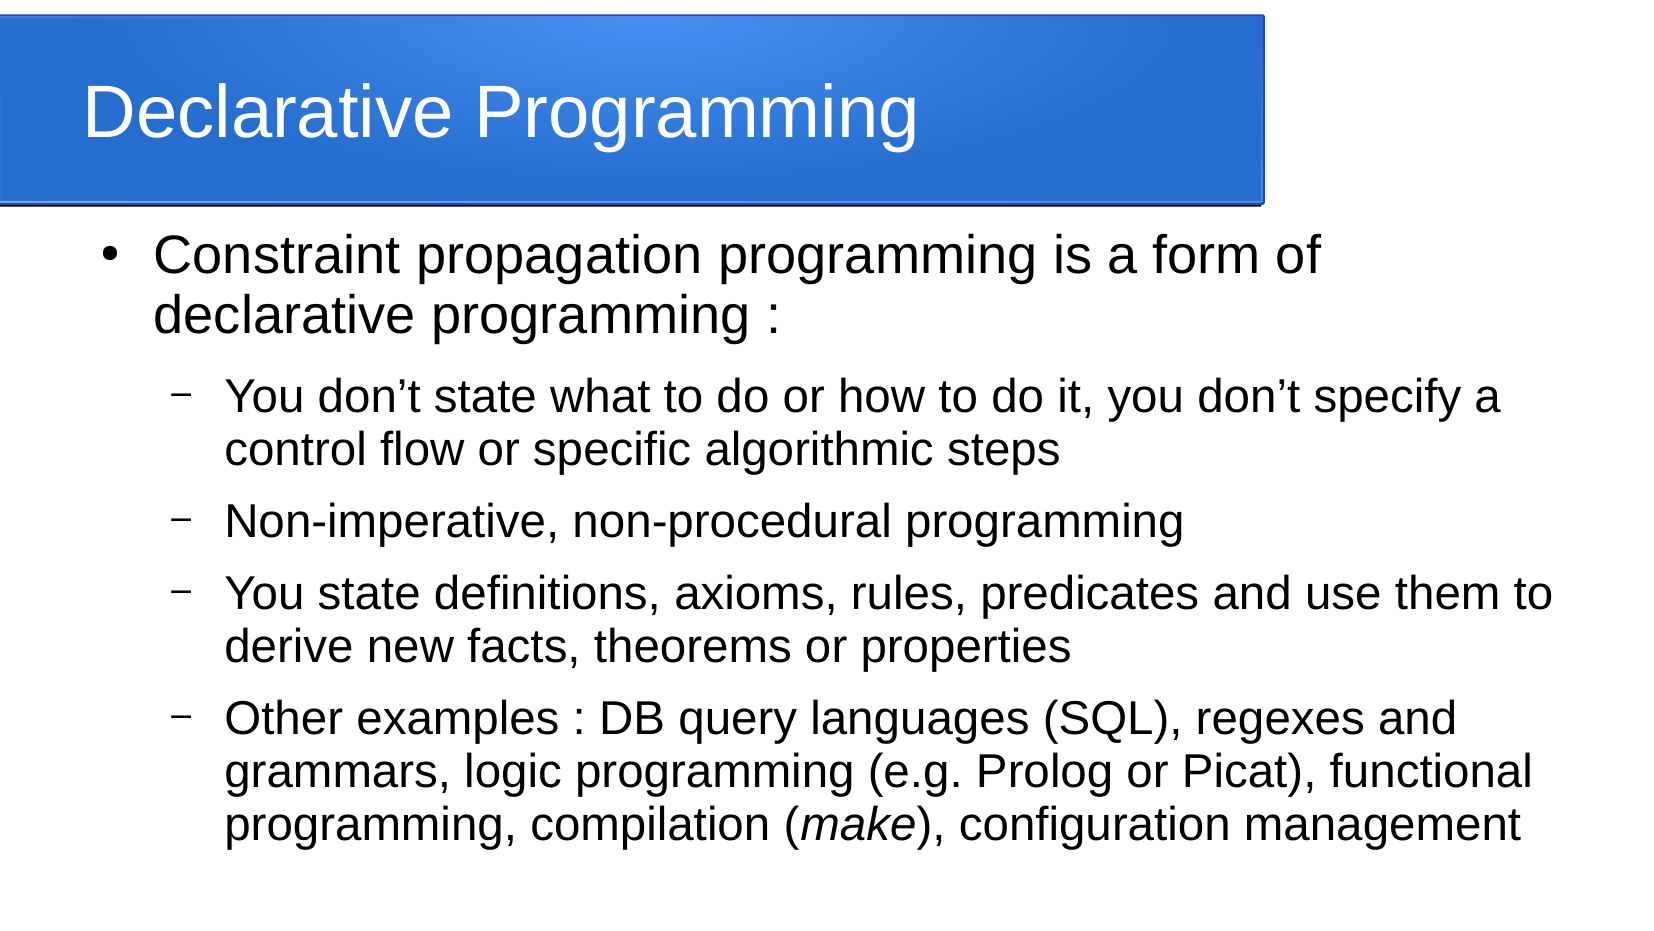

# Declarative Programming
Constraint propagation programming is a form of declarative programming :
You don’t state what to do or how to do it, you don’t specify a control flow or specific algorithmic steps
Non-imperative, non-procedural programming
You state definitions, axioms, rules, predicates and use them to derive new facts, theorems or properties
Other examples : DB query languages (SQL), regexes and grammars, logic programming (e.g. Prolog or Picat), functional programming, compilation (make), configuration management